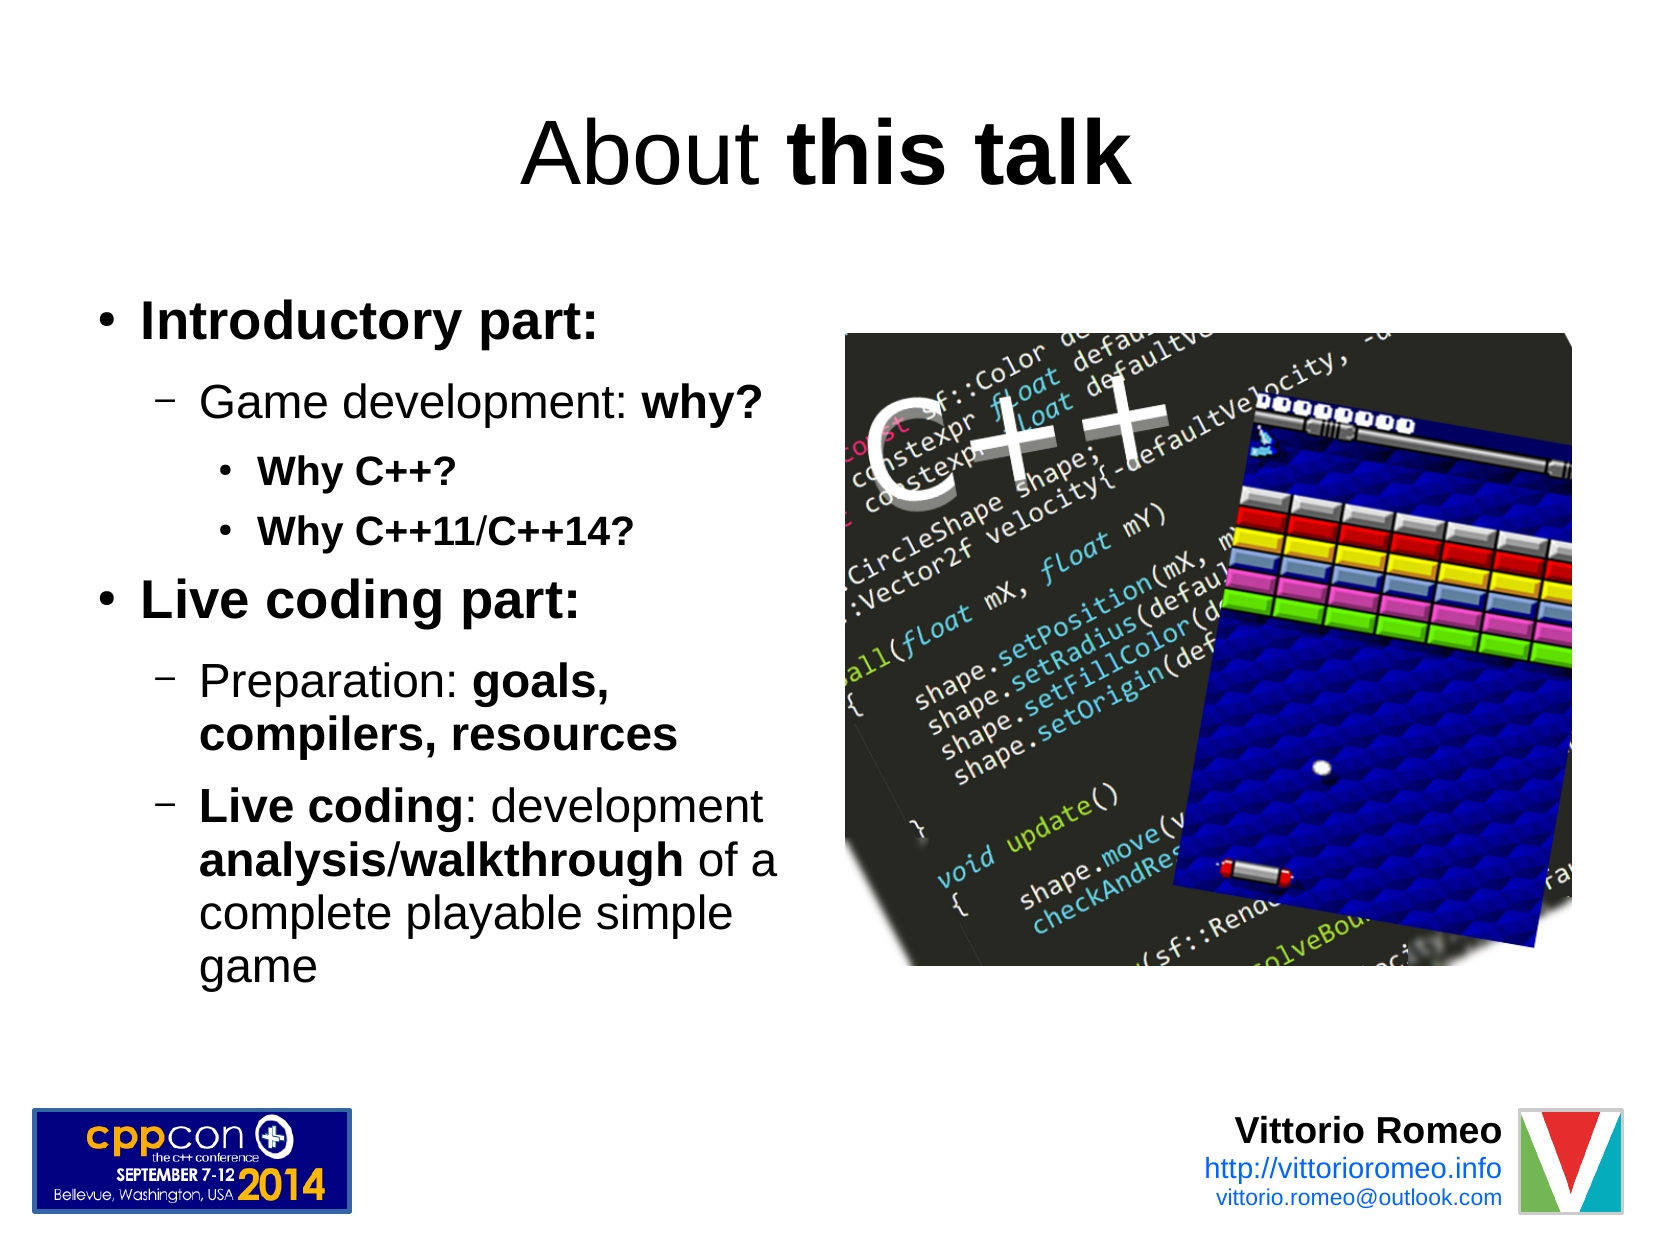

# About this talk
Introductory part:
Game development: why?
Why C++?
Why C++11/C++14?
Live coding part:
Preparation: goals, compilers, resources
Live coding: development analysis/walkthrough of a complete playable simple game